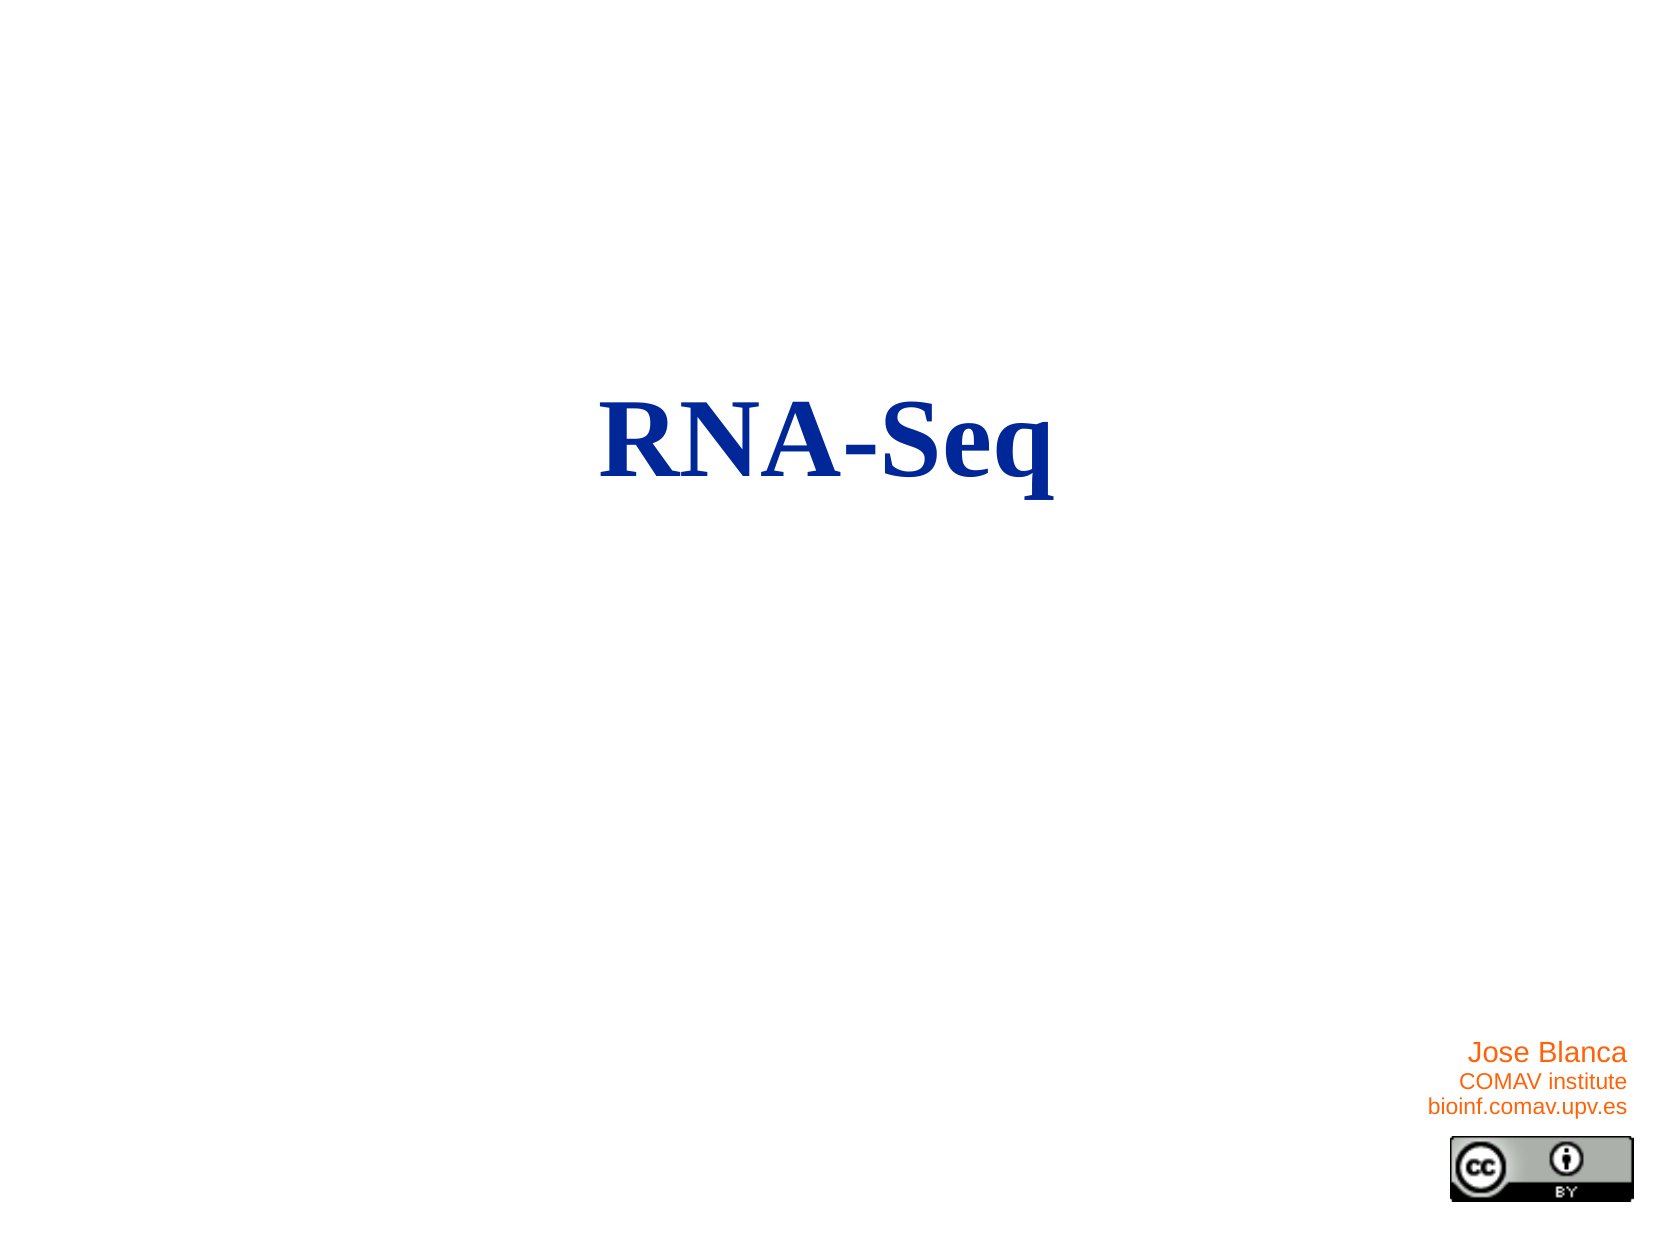

# RNA-Seq
Jose Blanca
COMAV institute
bioinf.comav.upv.es